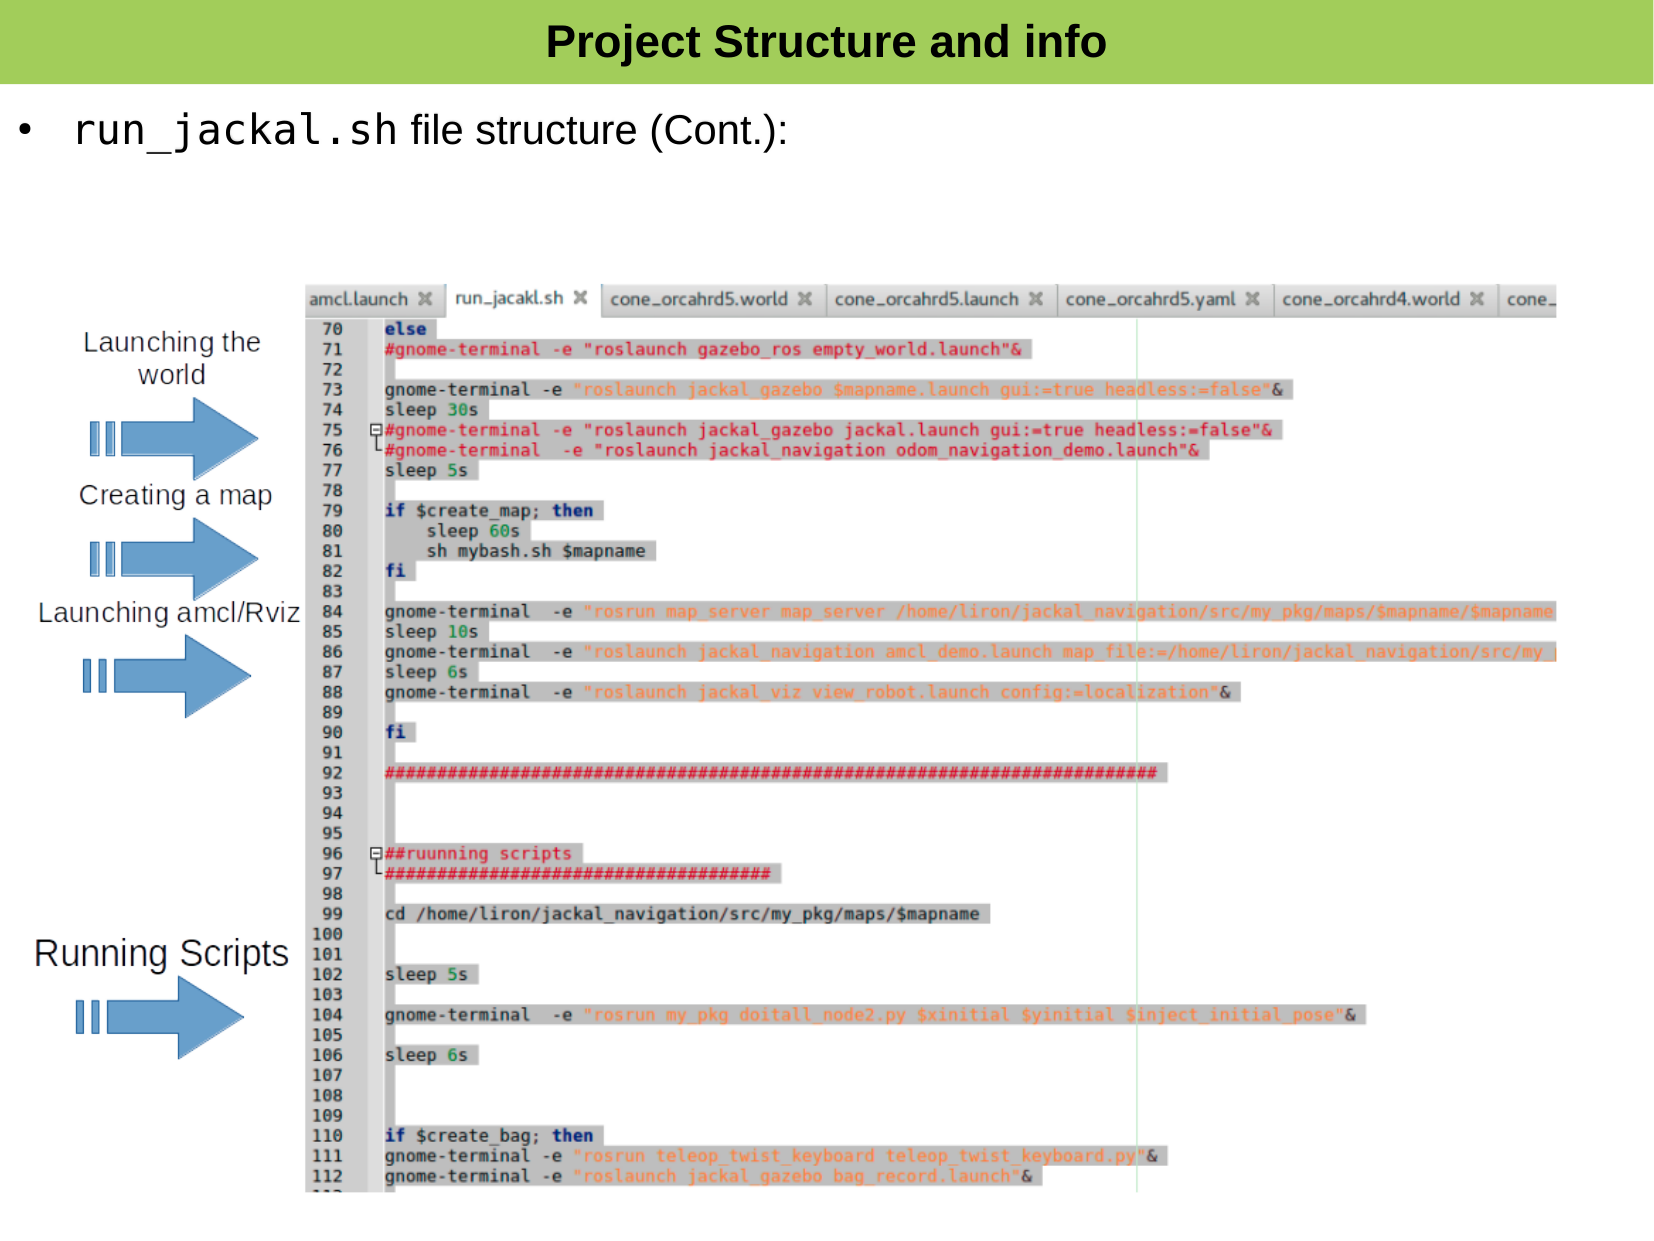

# Project Structure and info
run_jackal.sh file structure (Cont.):